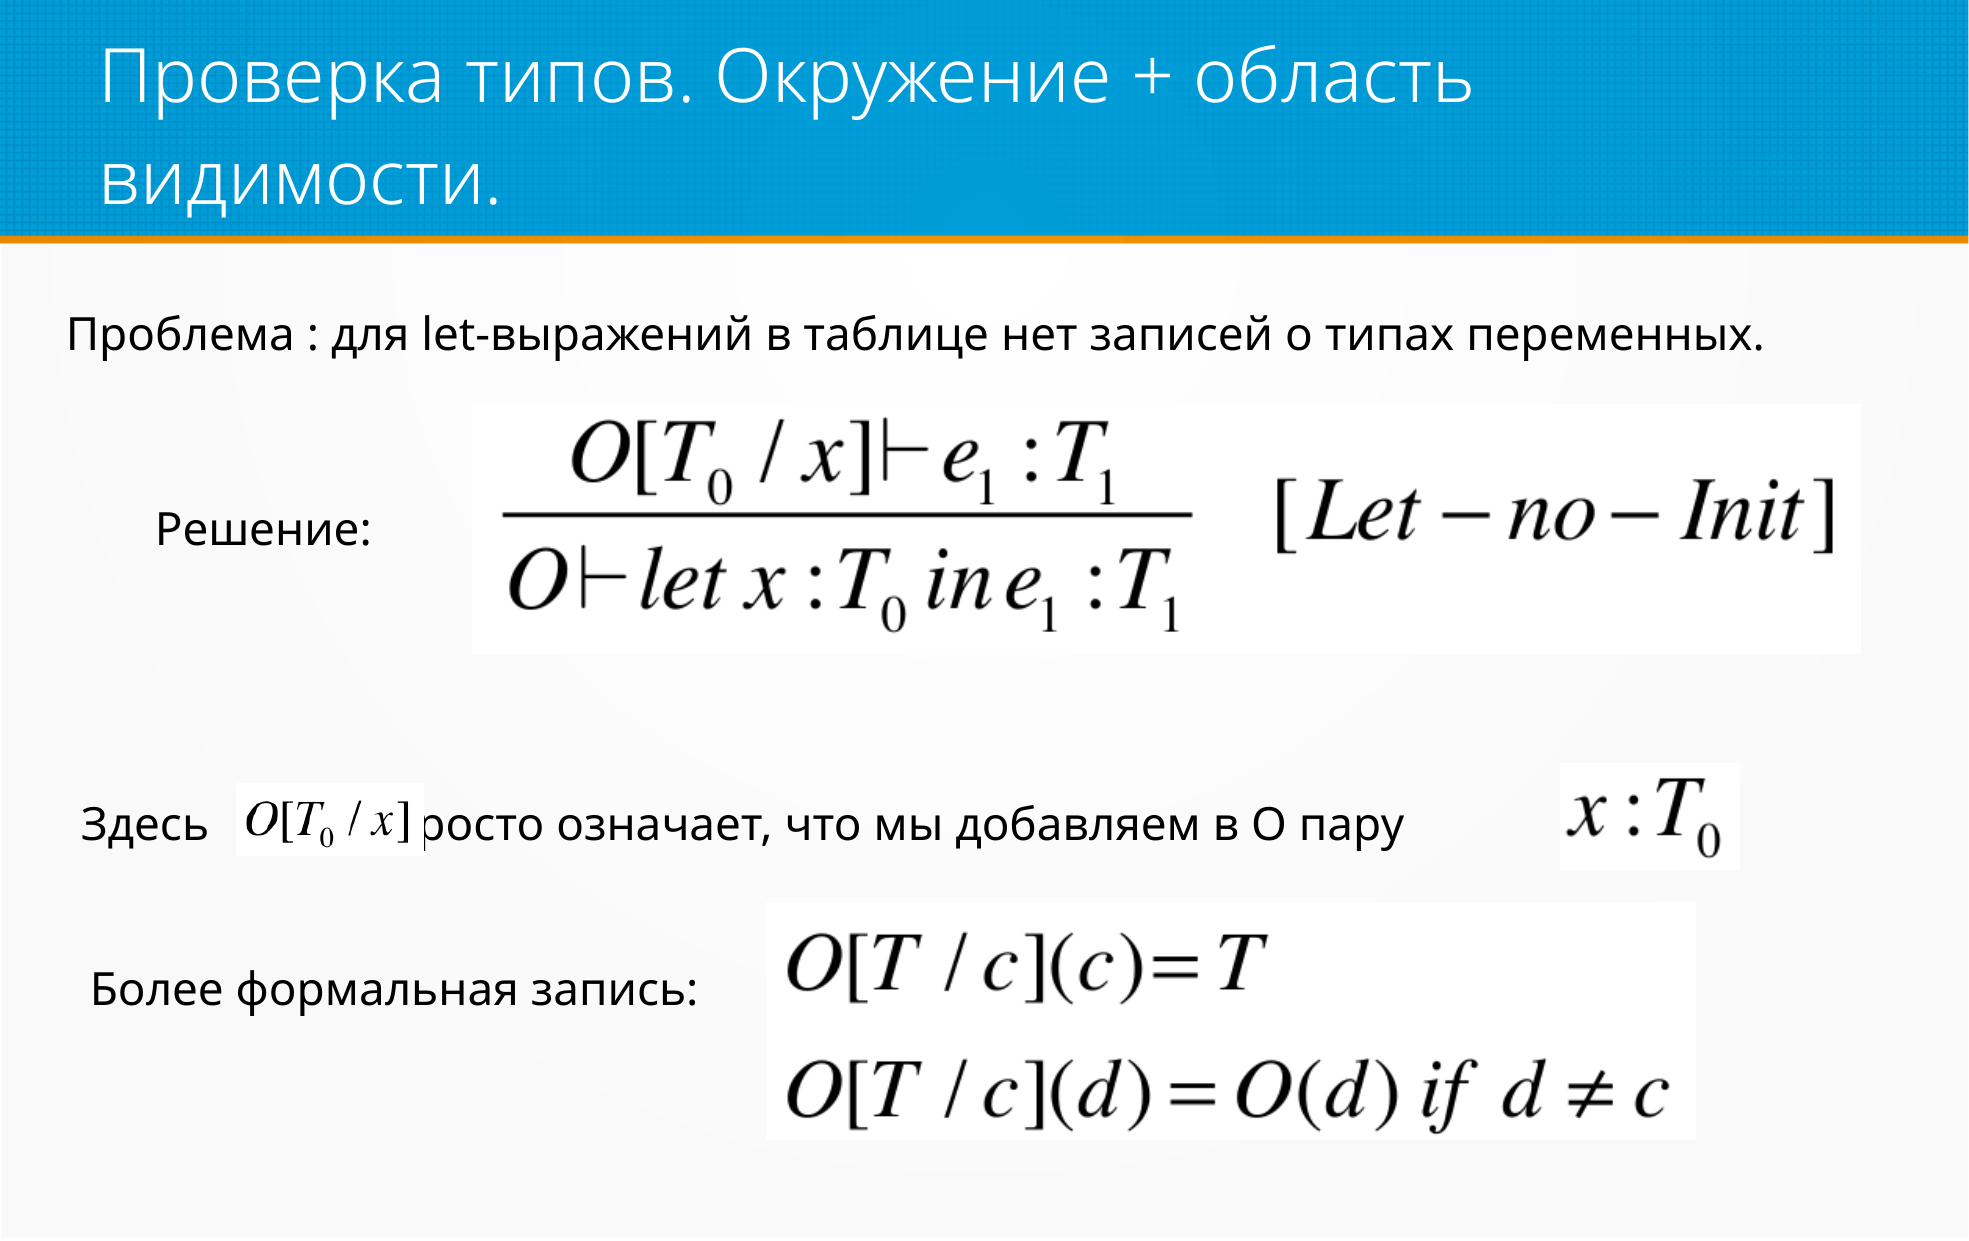

# Проверка типов. Окружение + область видимости.
Проблема : для let-выражений в таблице нет записей о типах переменных.
Решение:
Здесь просто означает, что мы добавляем в O пару
Более формальная запись: